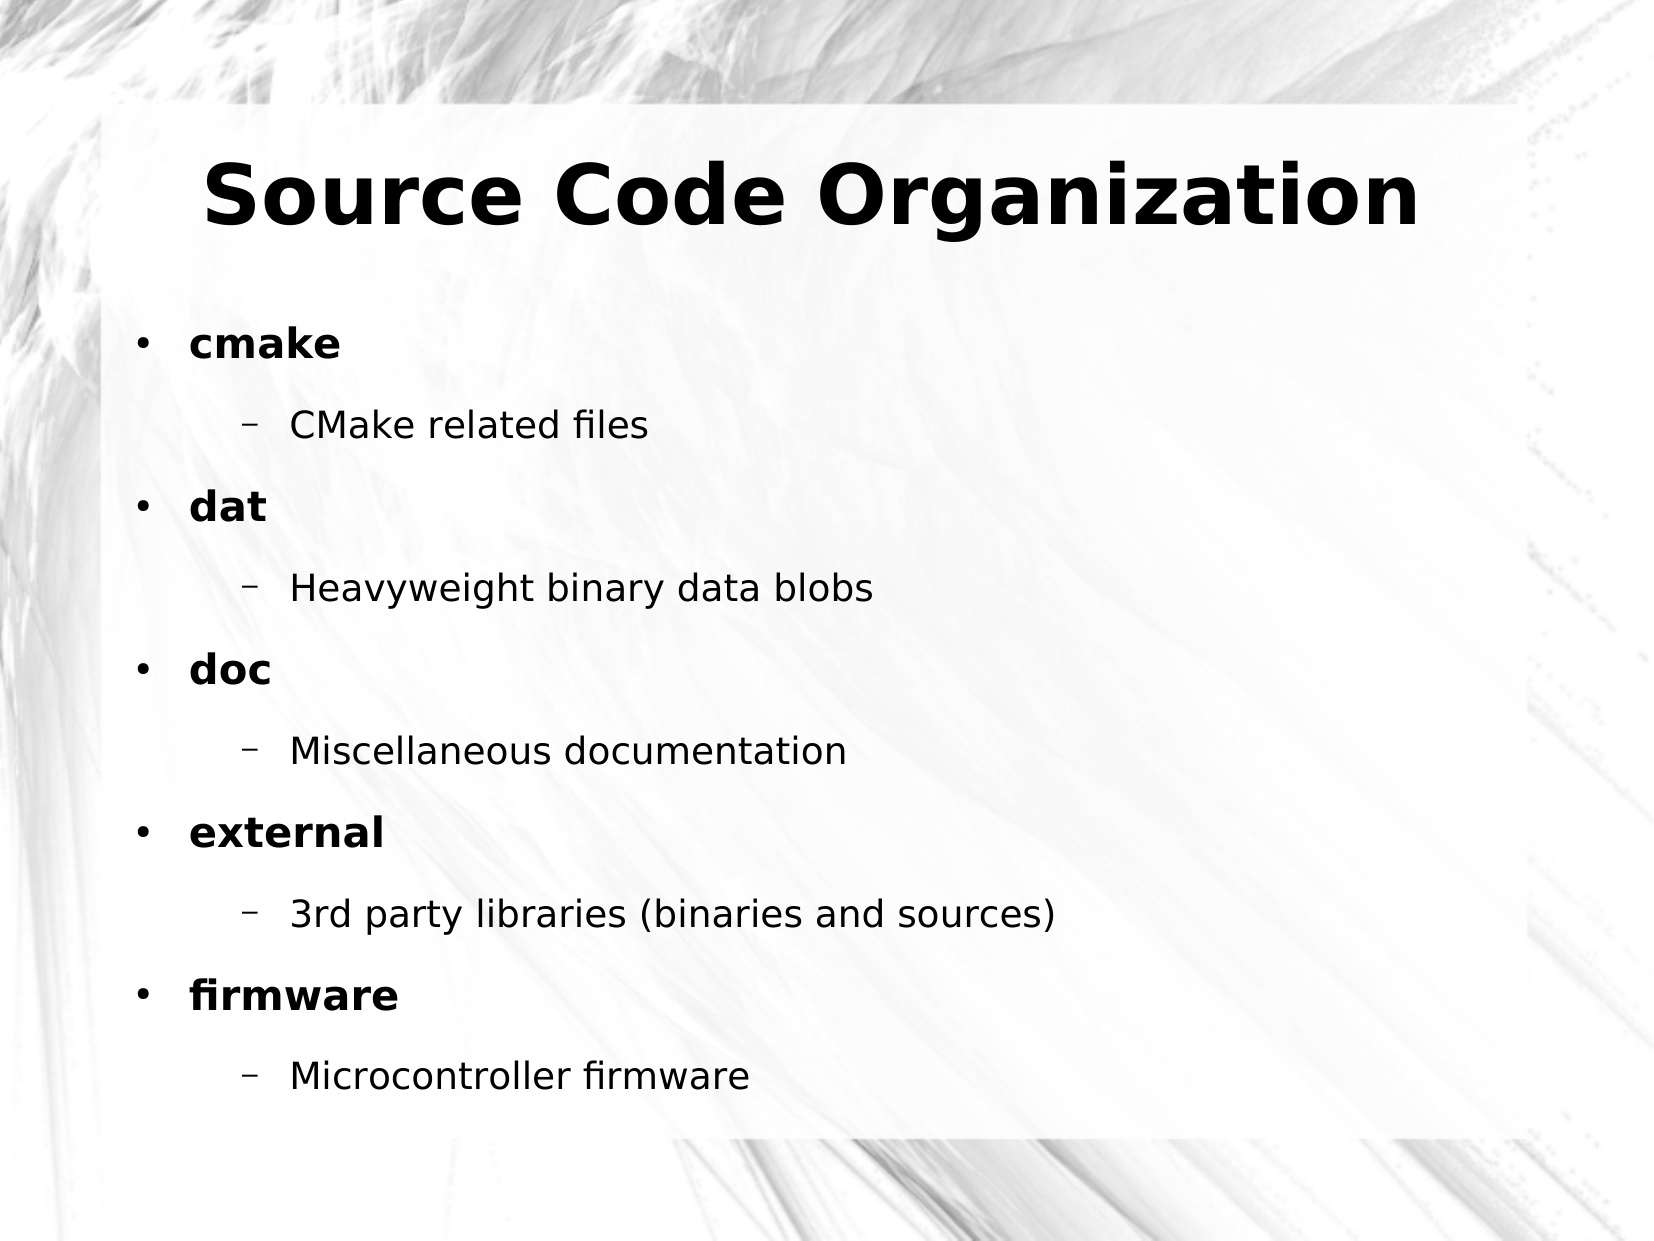

# Source Code Organization
cmake
CMake related files
dat
Heavyweight binary data blobs
doc
Miscellaneous documentation
external
3rd party libraries (binaries and sources)
firmware
Microcontroller firmware